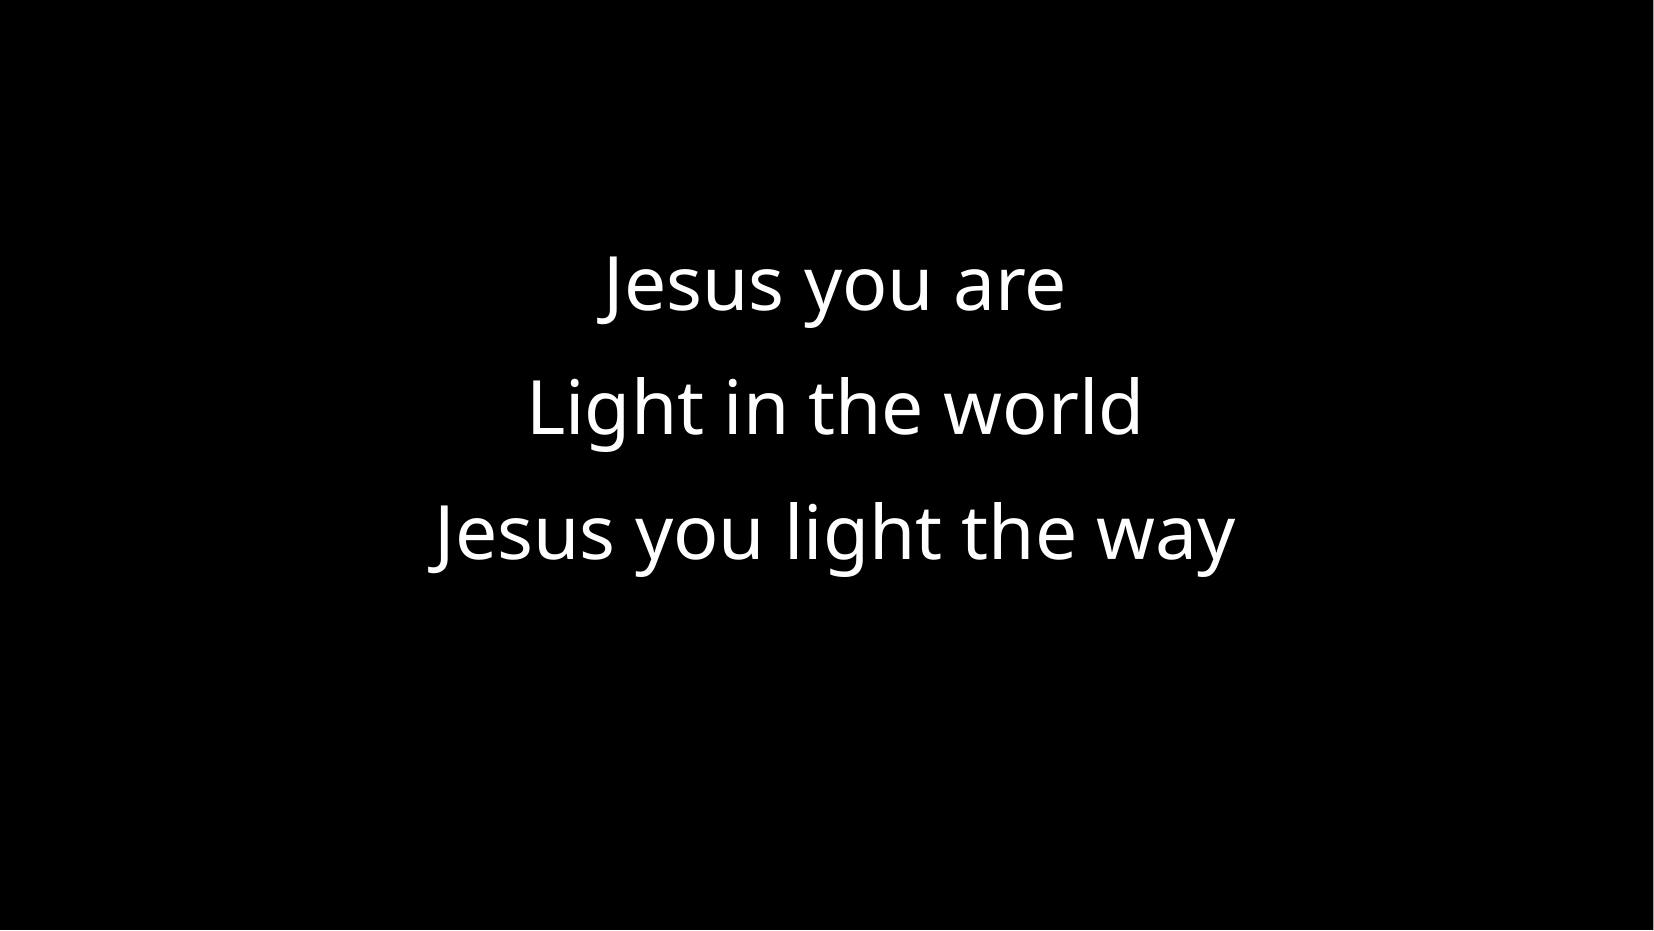

#
Jesus you are
Light in the world
Jesus you light the way